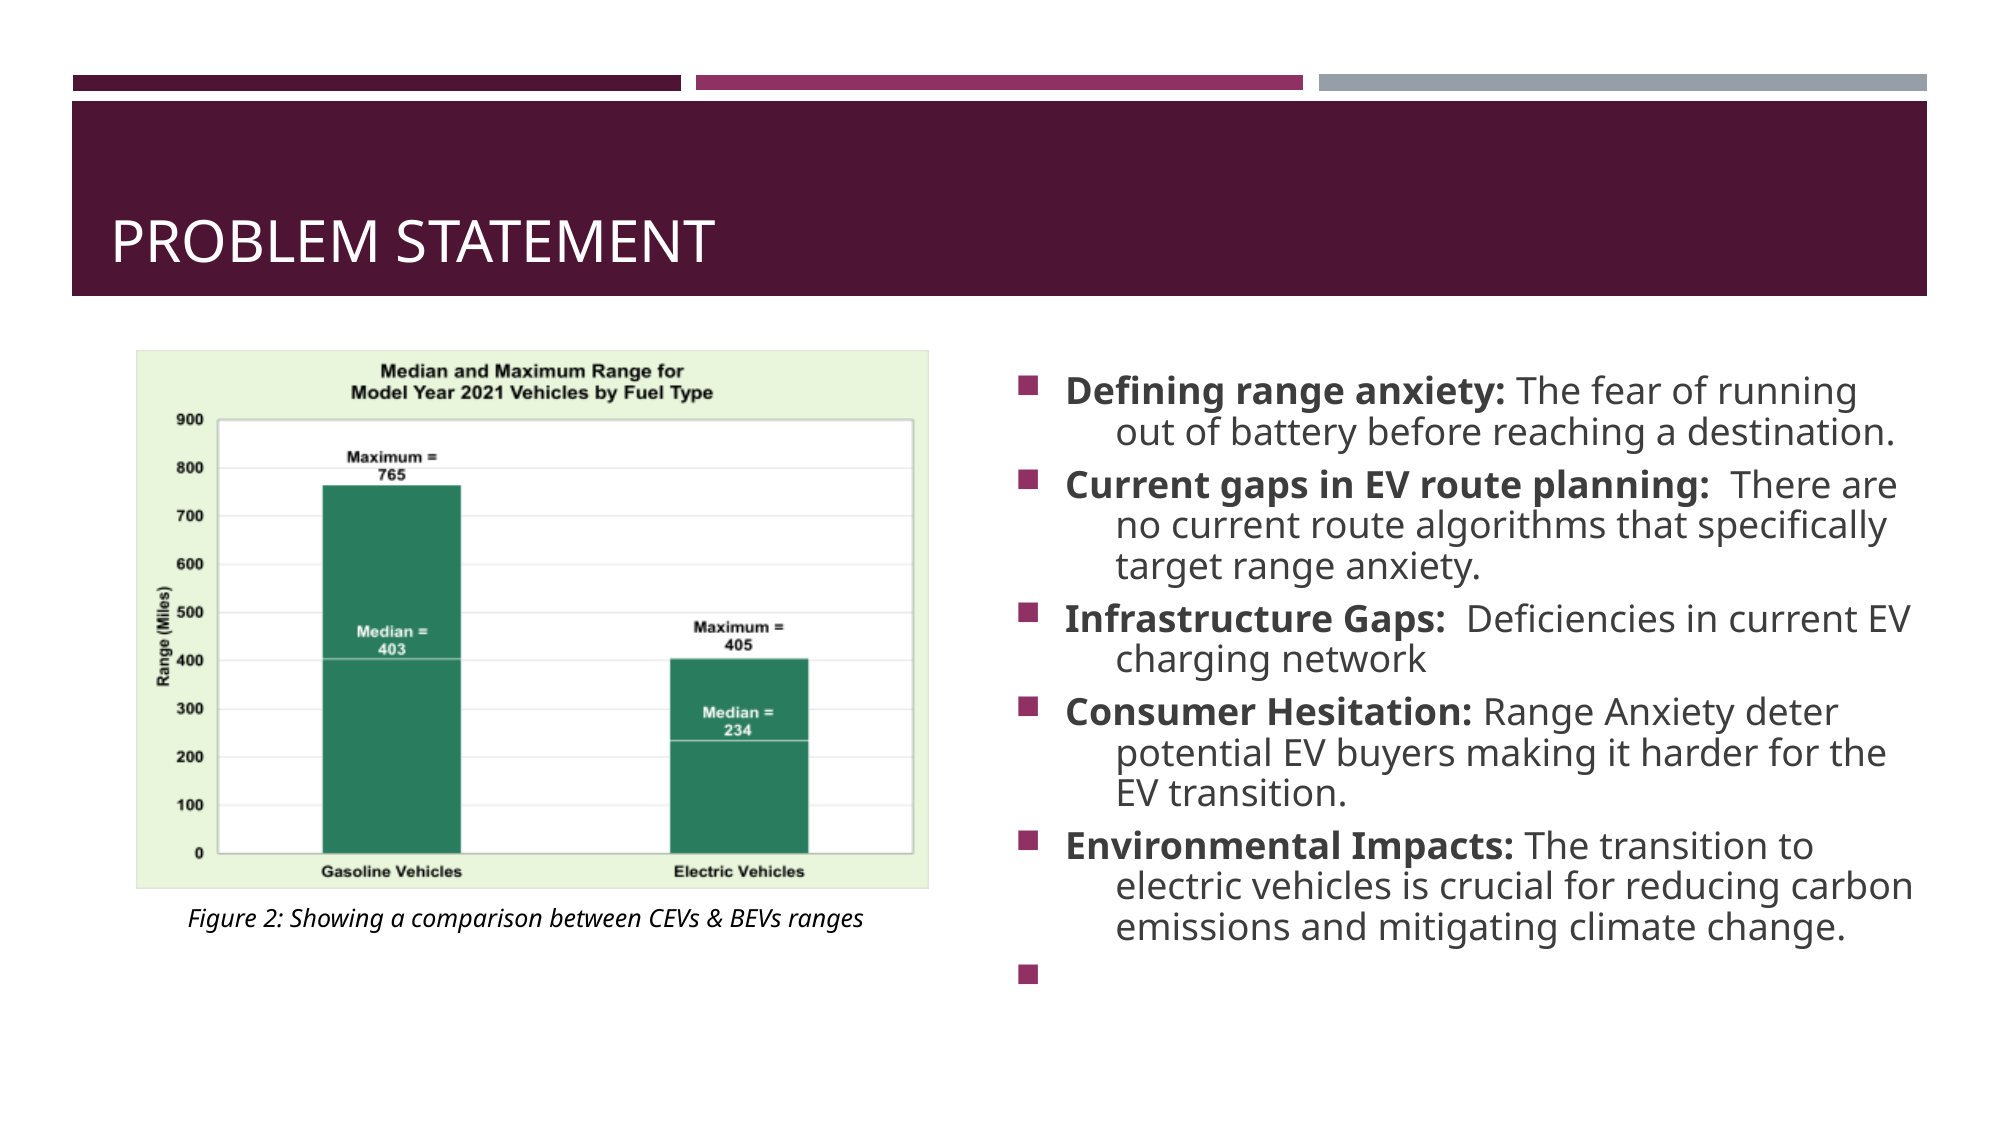

# Problem Statement
Defining range anxiety: The fear of running out of battery before reaching a destination.
Current gaps in EV route planning: There are no current route algorithms that specifically target range anxiety.
Infrastructure Gaps: Deficiencies in current EV charging network
Consumer Hesitation: Range Anxiety deter potential EV buyers making it harder for the EV transition.
Environmental Impacts: The transition to electric vehicles is crucial for reducing carbon emissions and mitigating climate change.
Figure 2: Showing a comparison between CEVs & BEVs ranges